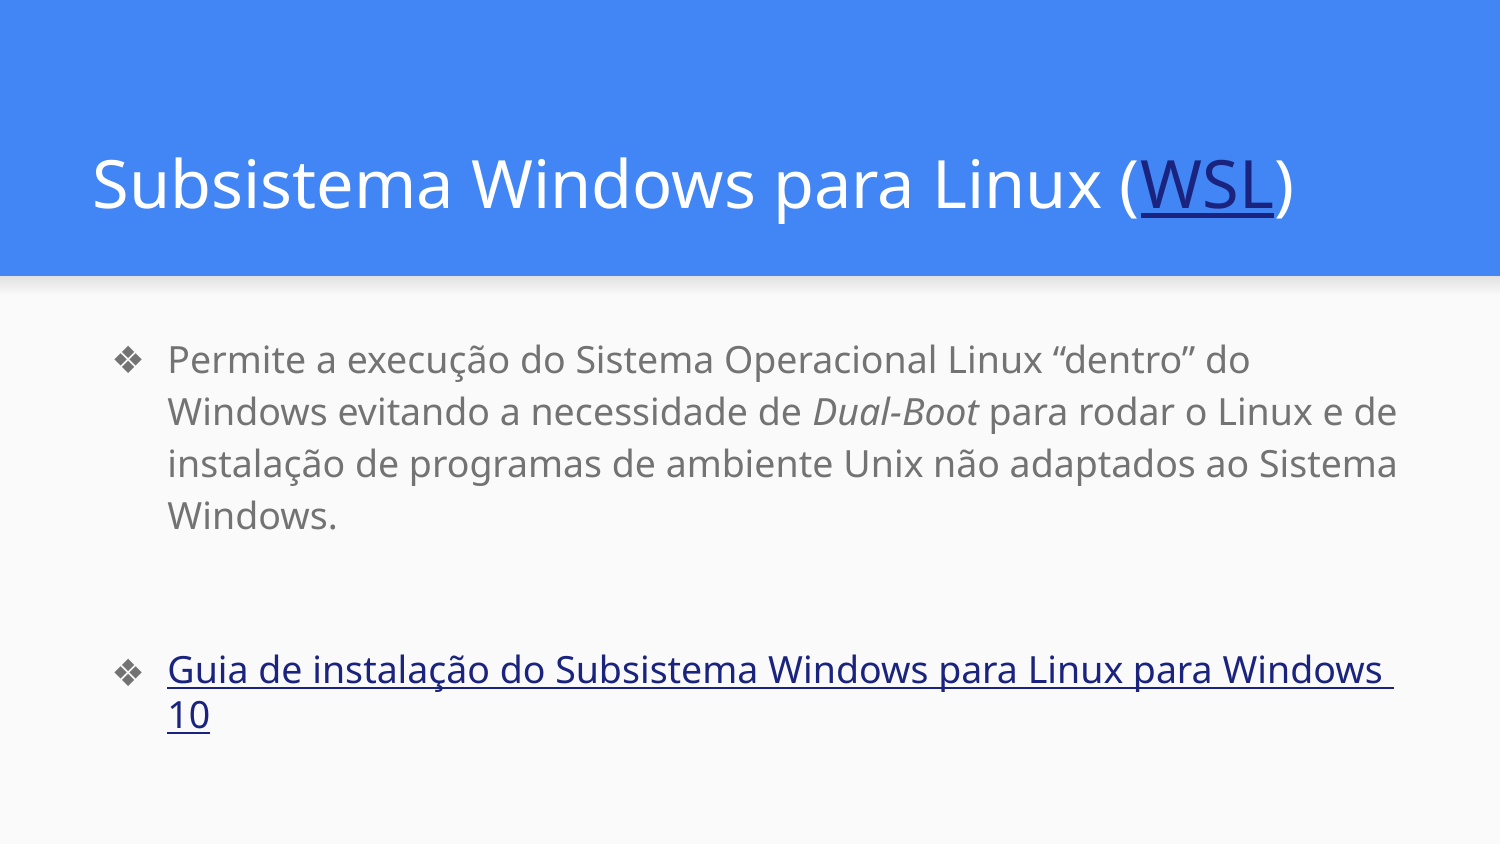

# Subsistema Windows para Linux (WSL)
Permite a execução do Sistema Operacional Linux “dentro” do Windows evitando a necessidade de Dual-Boot para rodar o Linux e de instalação de programas de ambiente Unix não adaptados ao Sistema Windows.
Guia de instalação do Subsistema Windows para Linux para Windows 10